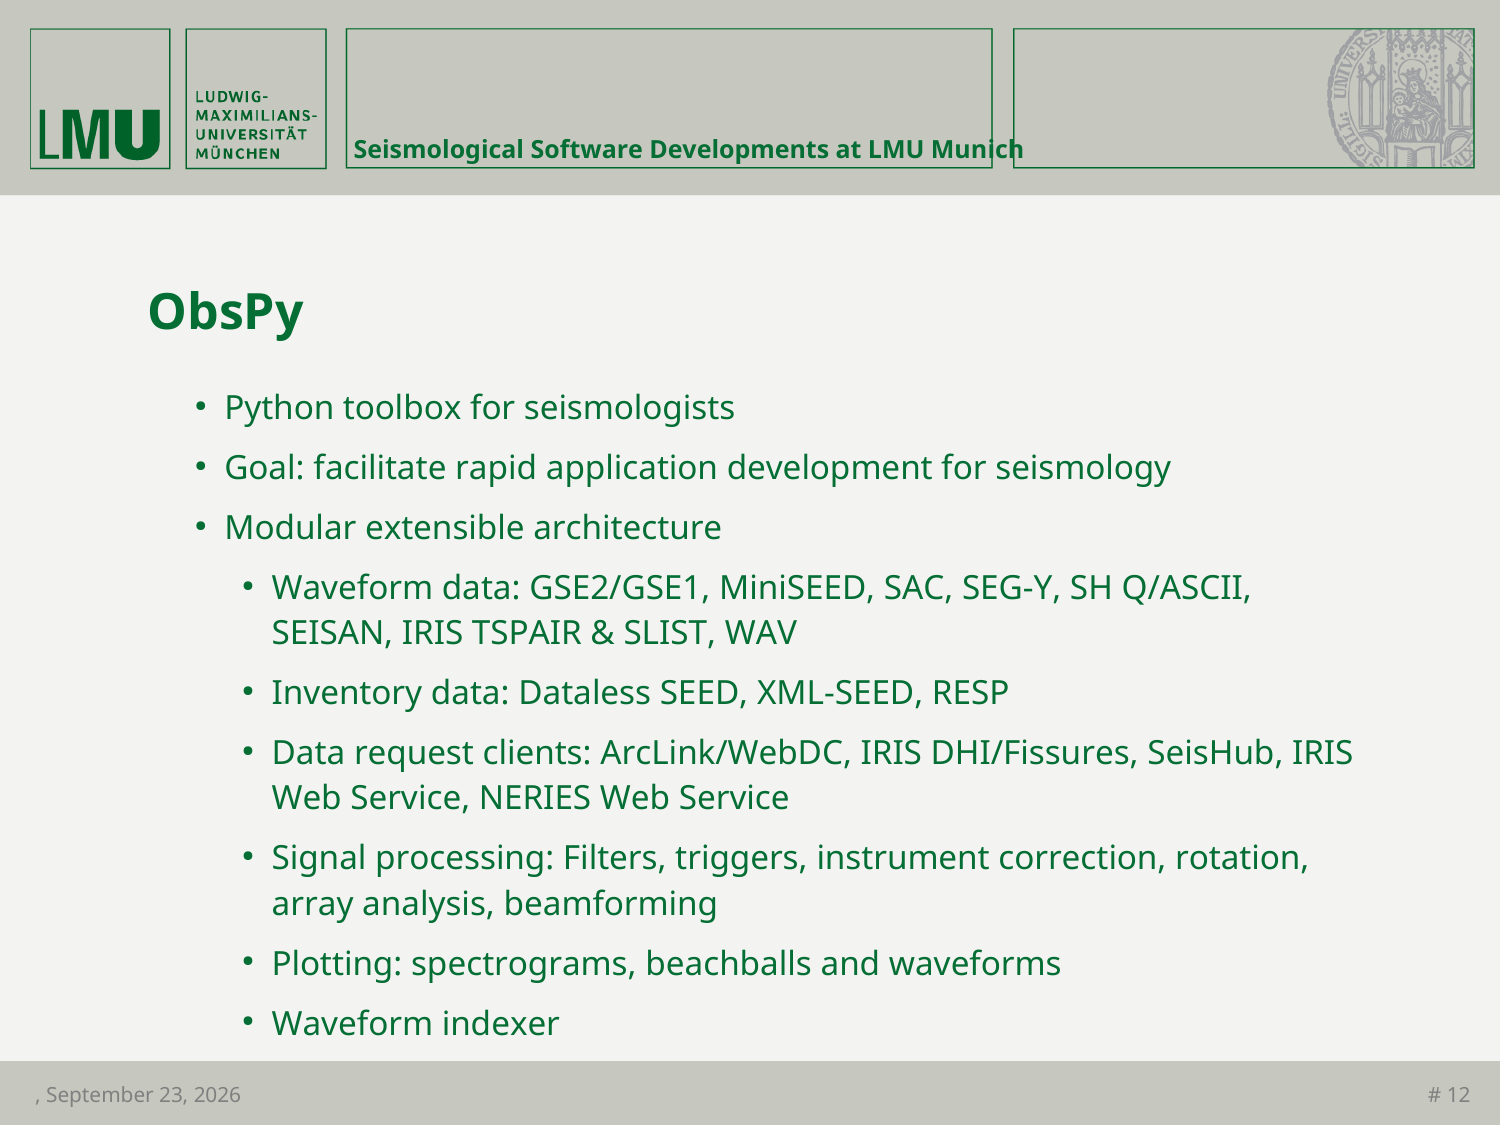

# ObsPy
Python toolbox for seismologists
Goal: facilitate rapid application development for seismology
Modular extensible architecture
Waveform data: GSE2/GSE1, MiniSEED, SAC, SEG-Y, SH Q/ASCII, SEISAN, IRIS TSPAIR & SLIST, WAV
Inventory data: Dataless SEED, XML-SEED, RESP
Data request clients: ArcLink/WebDC, IRIS DHI/Fissures, SeisHub, IRIS Web Service, NERIES Web Service
Signal processing: Filters, triggers, instrument correction, rotation, array analysis, beamforming
Plotting: spectrograms, beachballs and waveforms
Waveform indexer
12